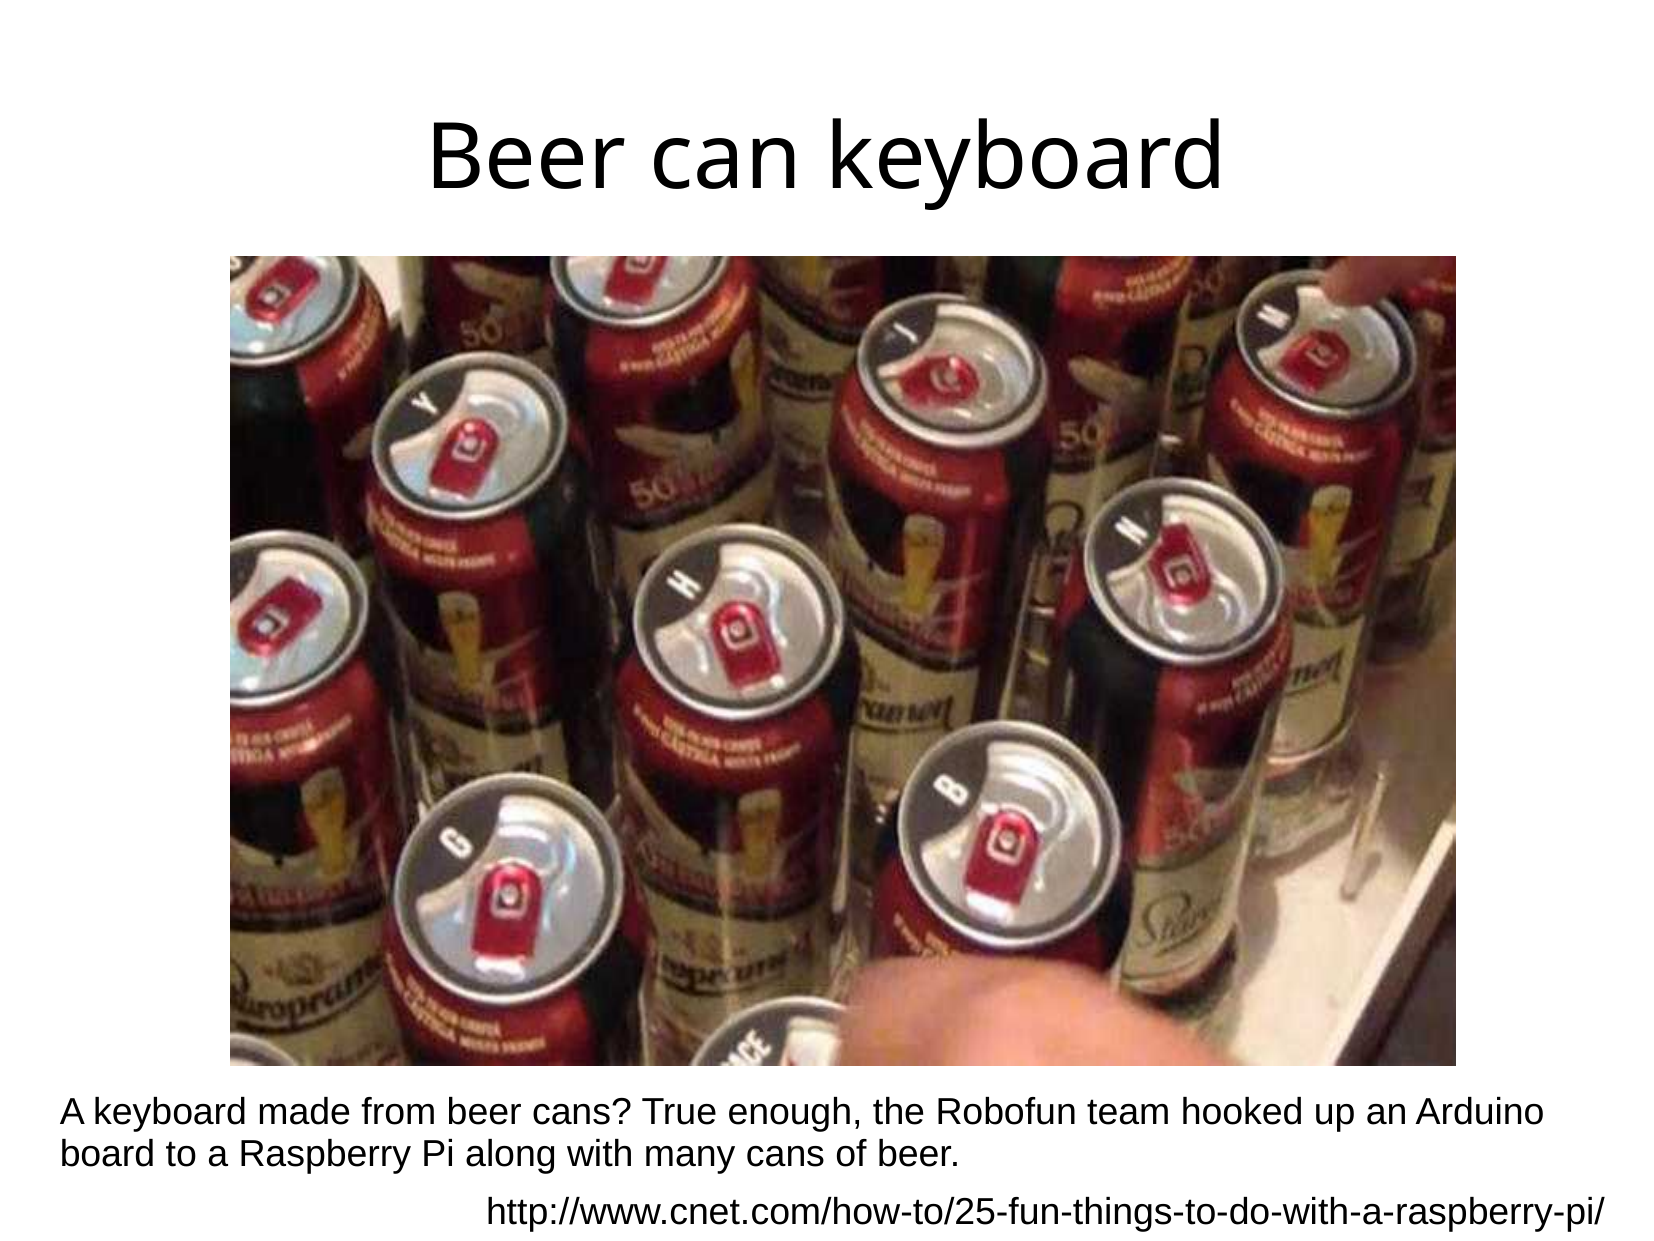

# Beer can keyboard
A keyboard made from beer cans? True enough, the Robofun team hooked up an Arduino board to a Raspberry Pi along with many cans of beer.
http://www.cnet.com/how-to/25-fun-things-to-do-with-a-raspberry-pi/